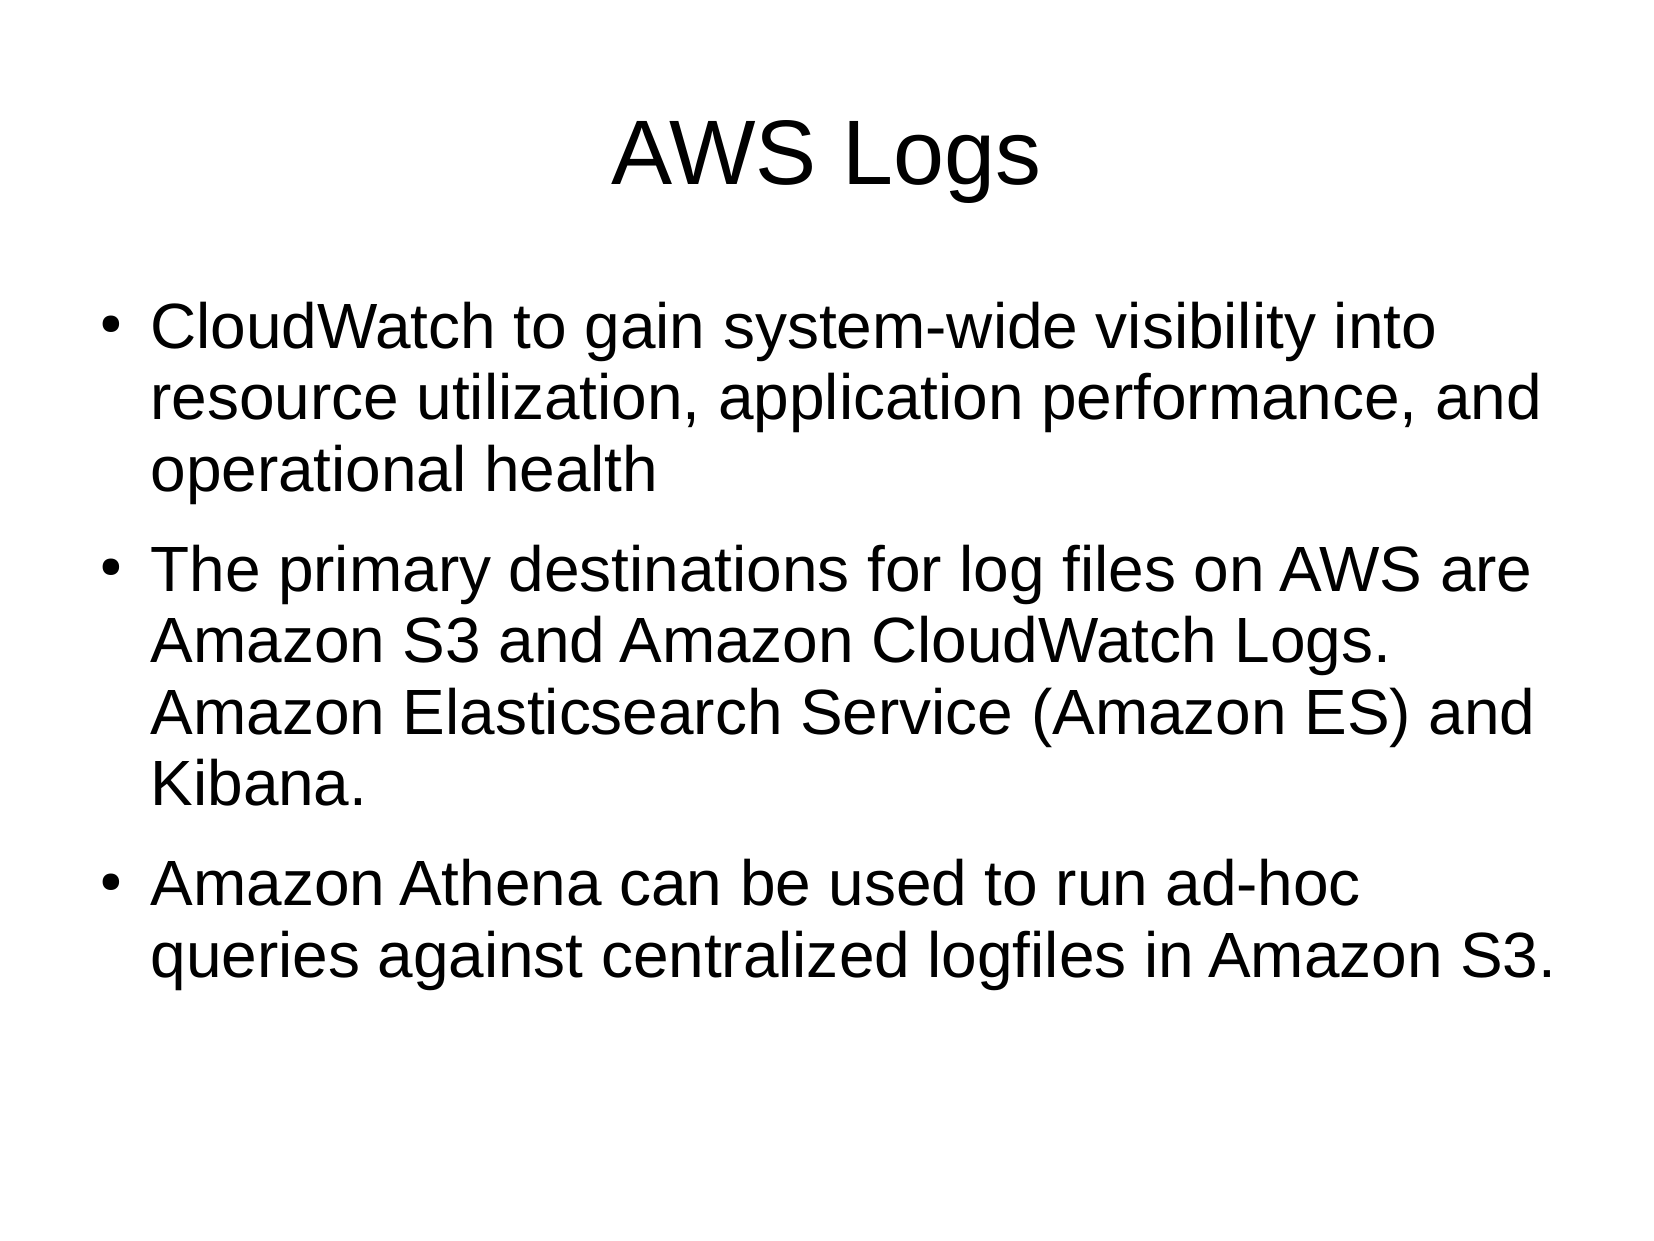

# AWS Logs
CloudWatch to gain system-wide visibility into resource utilization, application performance, and operational health
The primary destinations for log files on AWS are Amazon S3 and Amazon CloudWatch Logs. Amazon Elasticsearch Service (Amazon ES) and Kibana.
Amazon Athena can be used to run ad-hoc queries against centralized logfiles in Amazon S3.